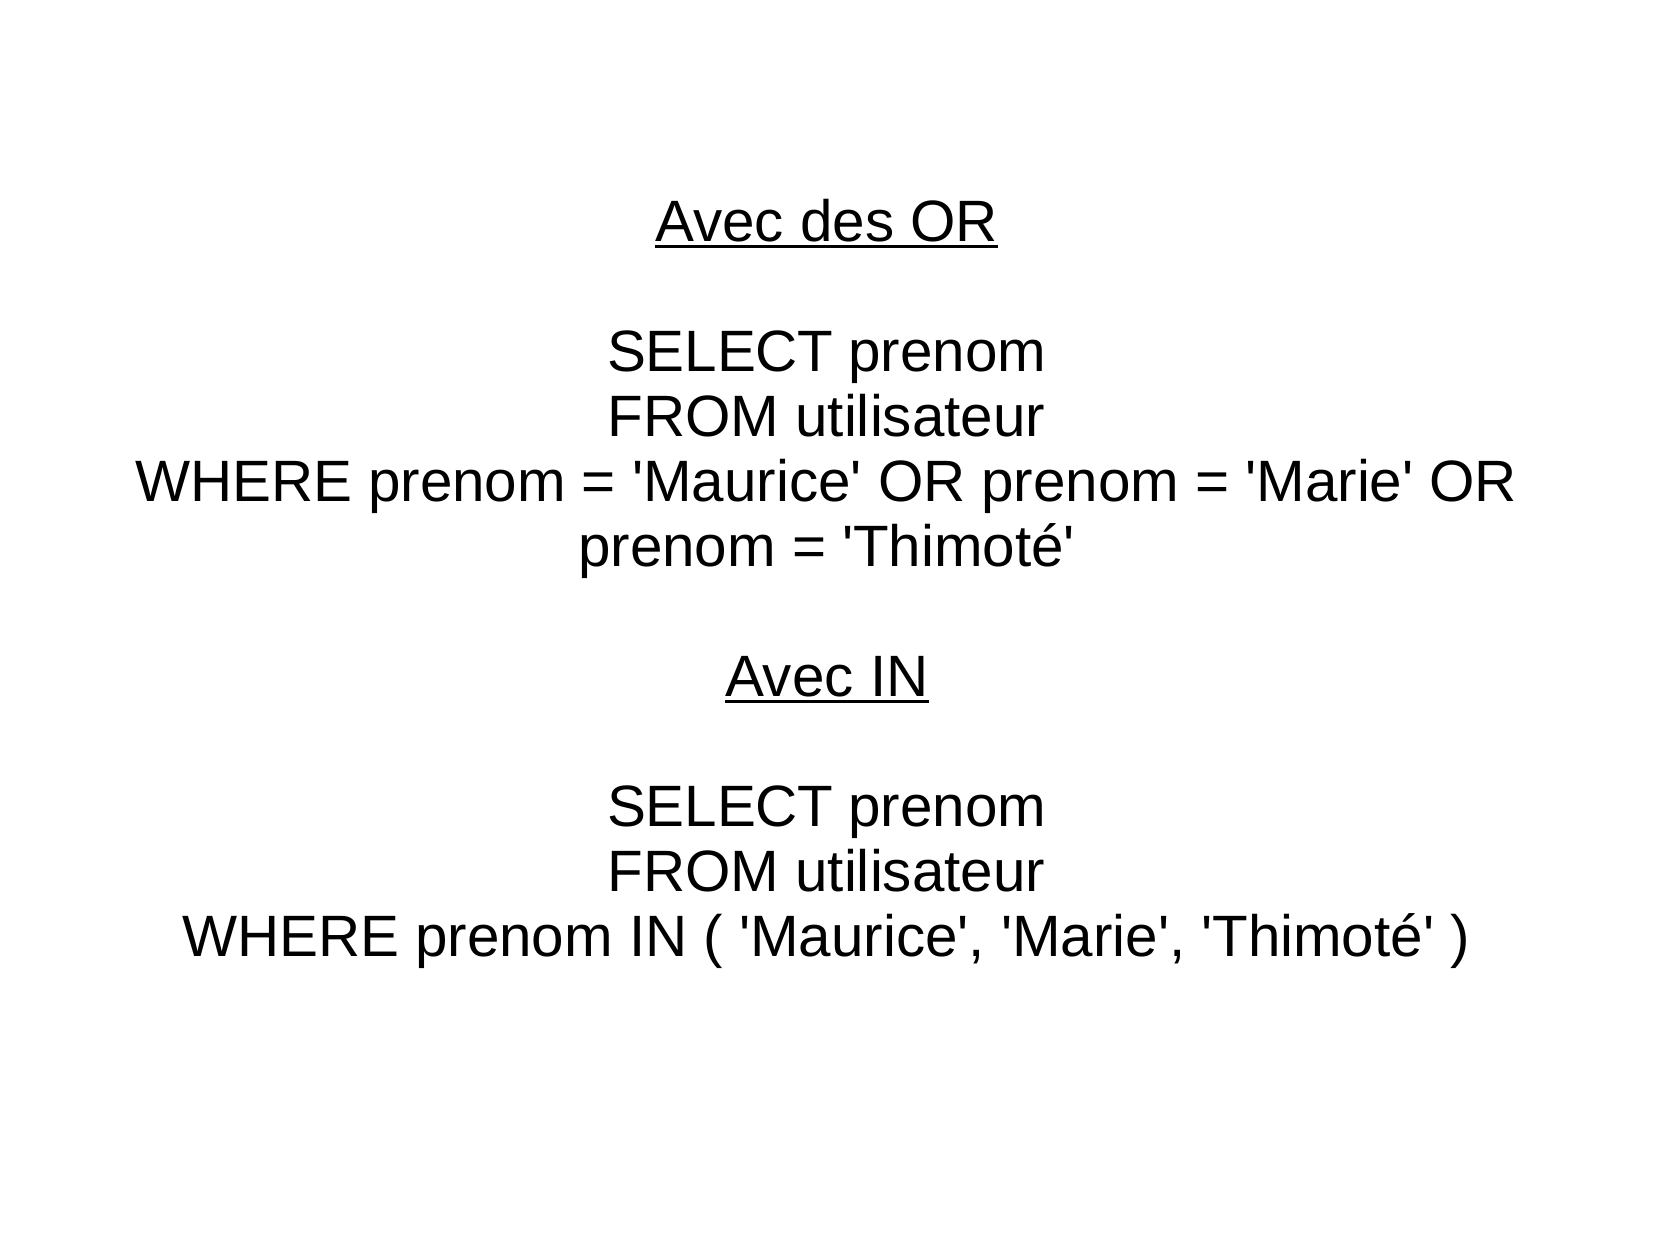

# Avec des OR
SELECT prenom
FROM utilisateur
WHERE prenom = 'Maurice' OR prenom = 'Marie' OR prenom = 'Thimoté'
Avec IN
SELECT prenom
FROM utilisateur
WHERE prenom IN ( 'Maurice', 'Marie', 'Thimoté' )